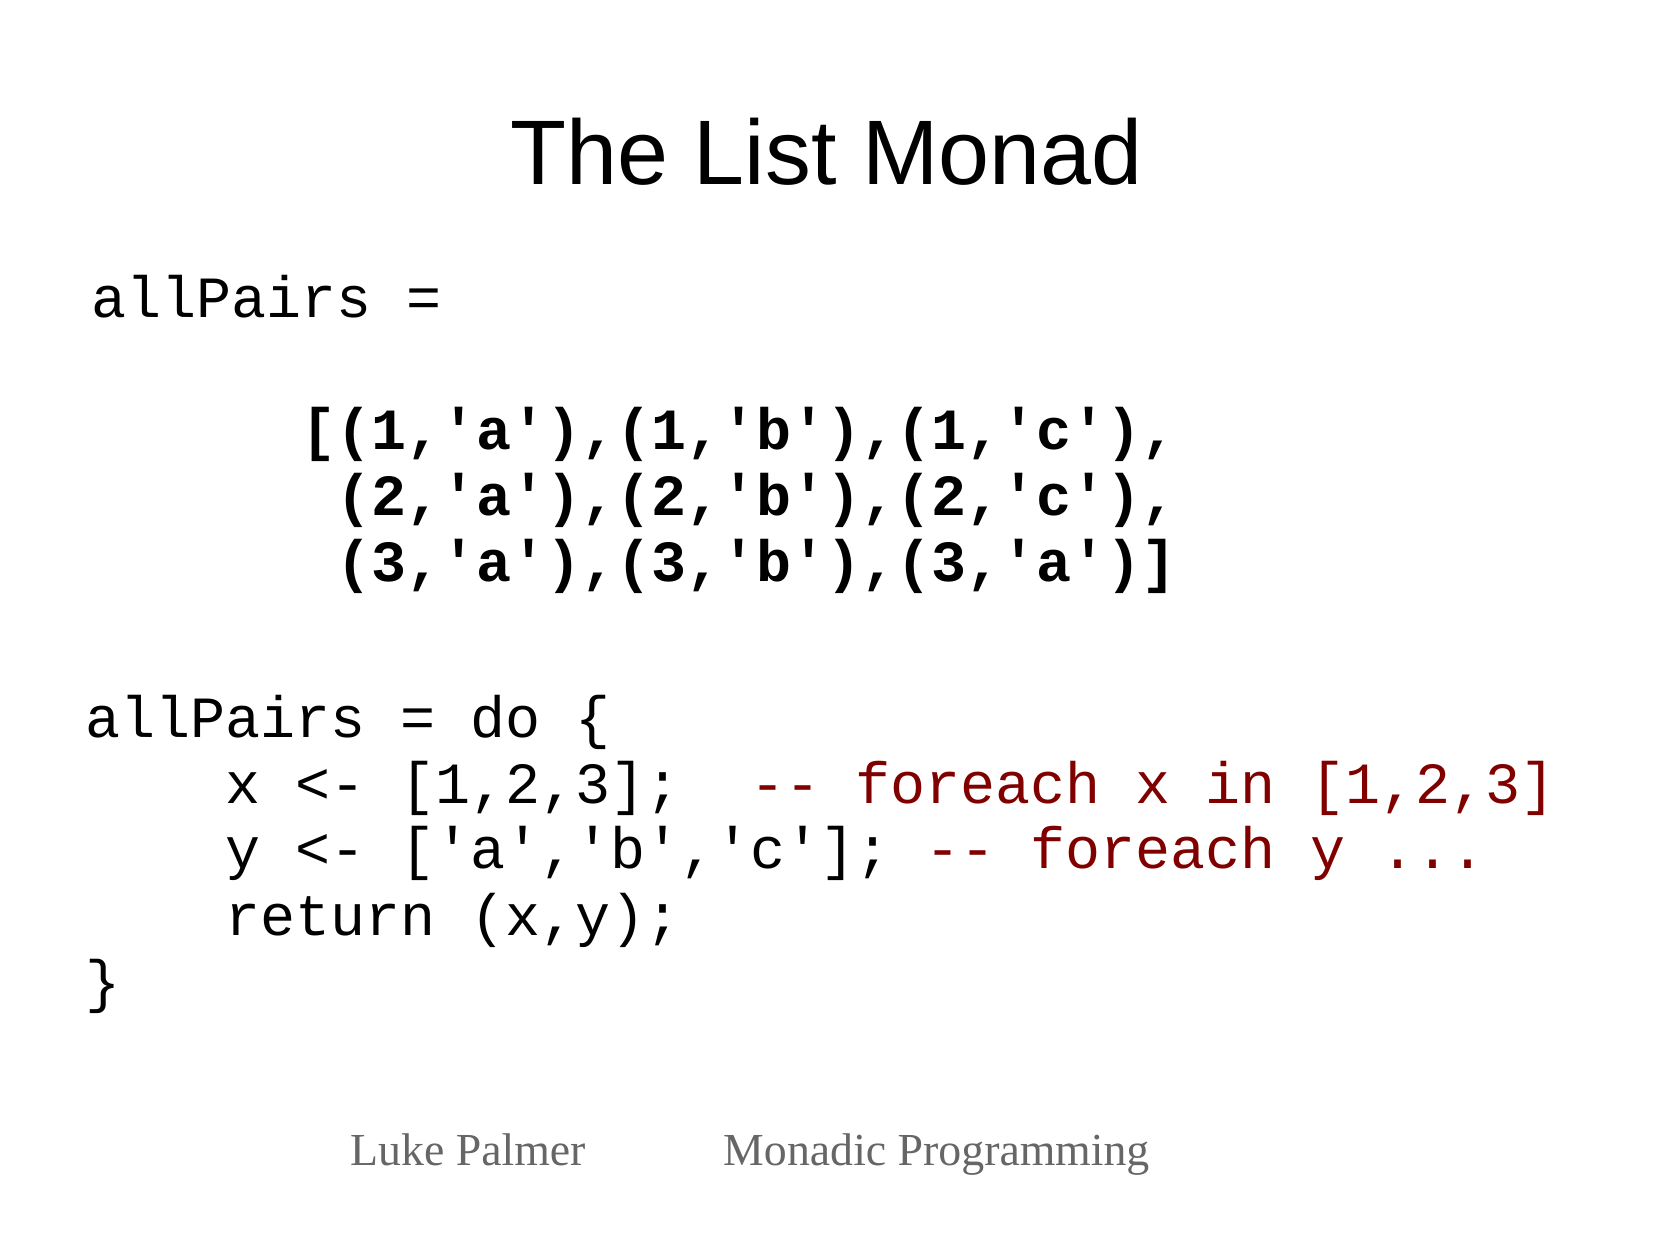

# The List Monad
allPairs =
 [(1,'a'),(1,'b'),(1,'c'),
 (2,'a'),(2,'b'),(2,'c'),
 (3,'a'),(3,'b'),(3,'a')]
allPairs = do {
 x <- [1,2,3]; -- foreach x in [1,2,3]
 y <- ['a','b','c']; -- foreach y ...
 return (x,y);
}